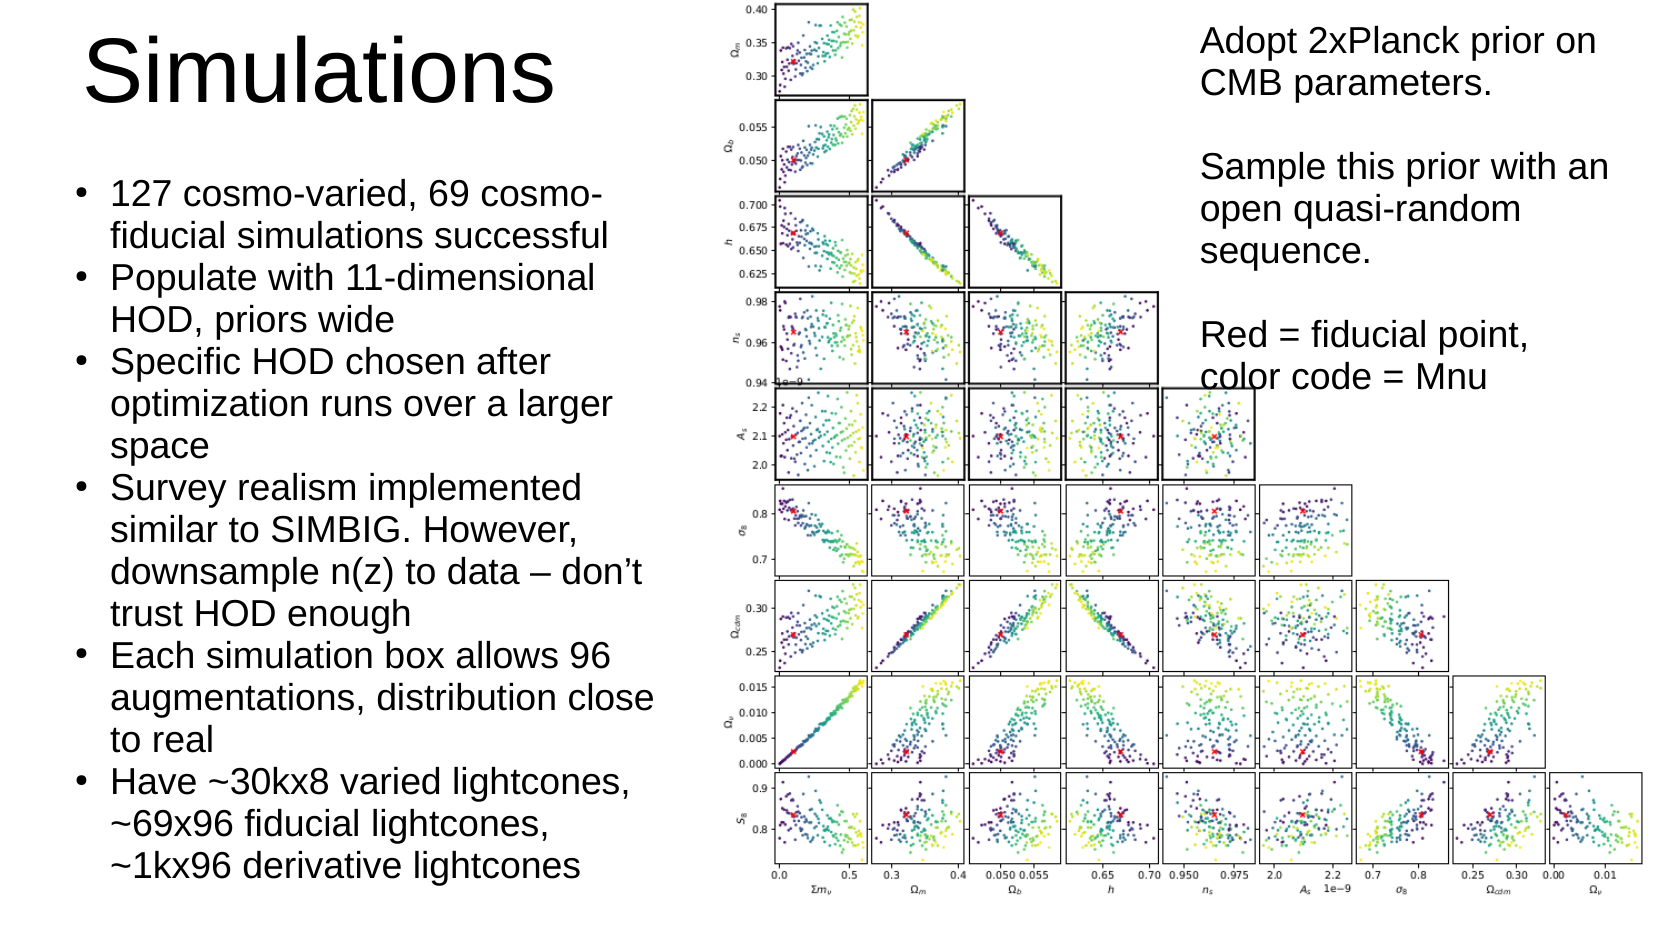

Adopt 2xPlanck prior on CMB parameters.
Sample this prior with an open quasi-random sequence.
Red = fiducial point, color code = Mnu
# Simulations
127 cosmo-varied, 69 cosmo-fiducial simulations successful
Populate with 11-dimensional HOD, priors wide
Specific HOD chosen after optimization runs over a larger space
Survey realism implemented similar to SIMBIG. However, downsample n(z) to data – don’t trust HOD enough
Each simulation box allows 96 augmentations, distribution close to real
Have ~30kx8 varied lightcones, ~69x96 fiducial lightcones, ~1kx96 derivative lightcones